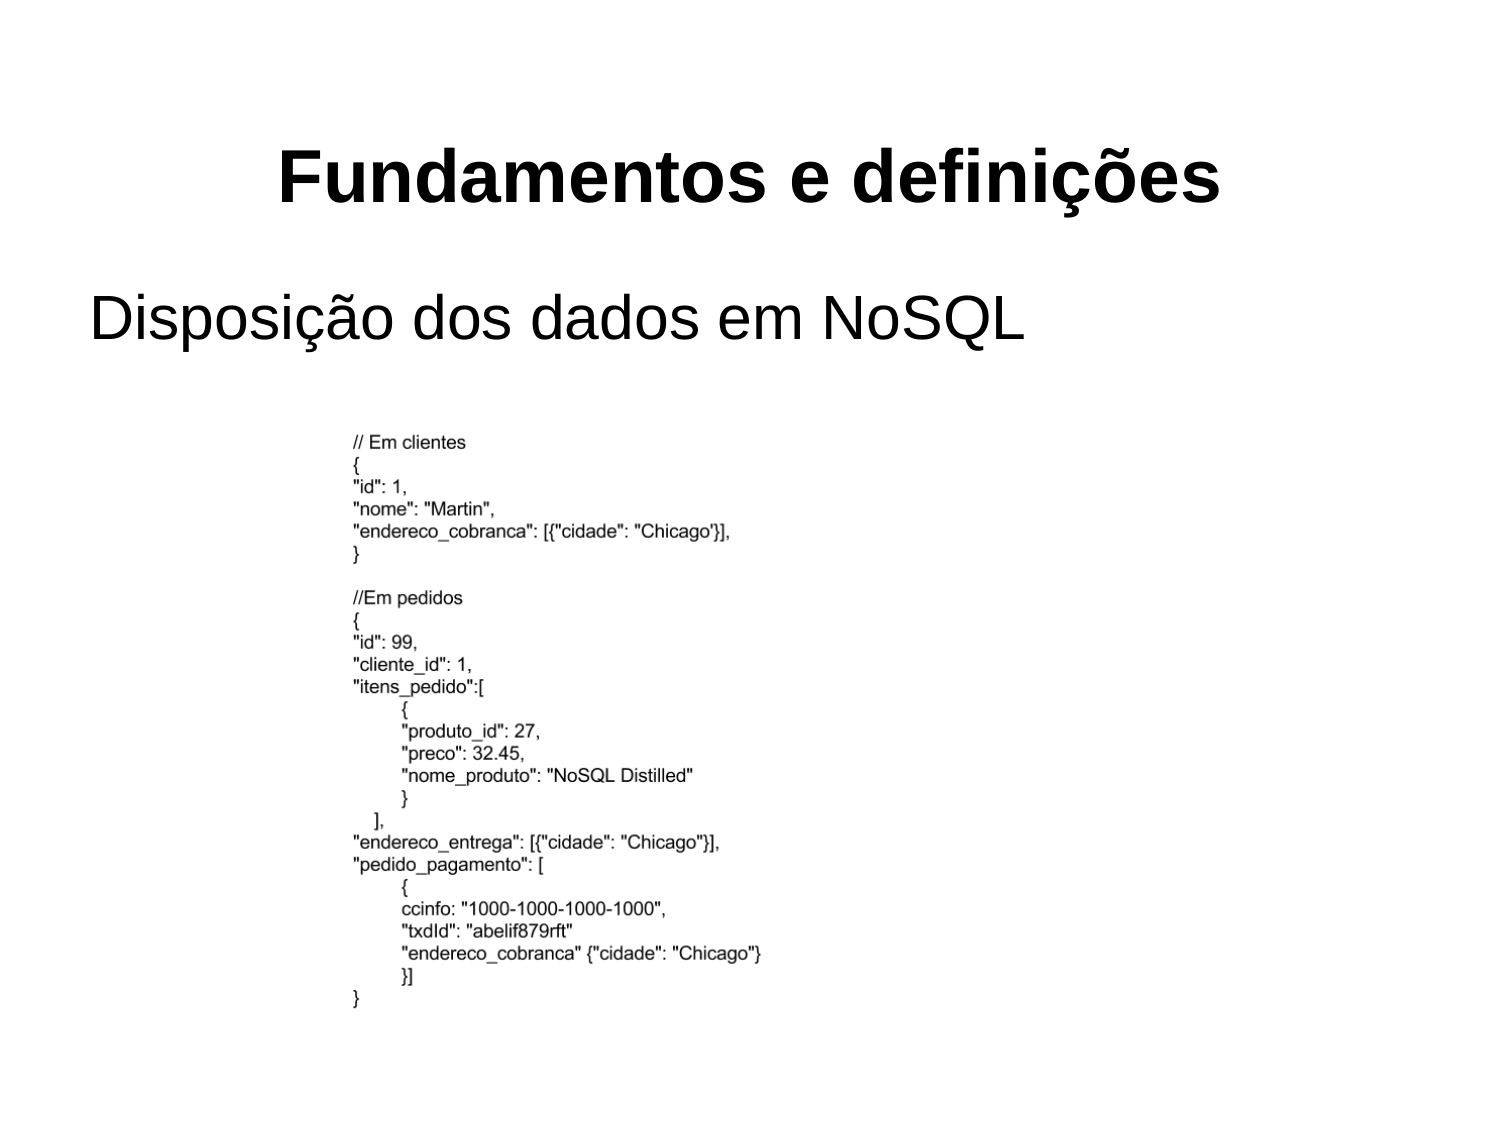

Fundamentos e definições
Disposição dos dados em NoSQL